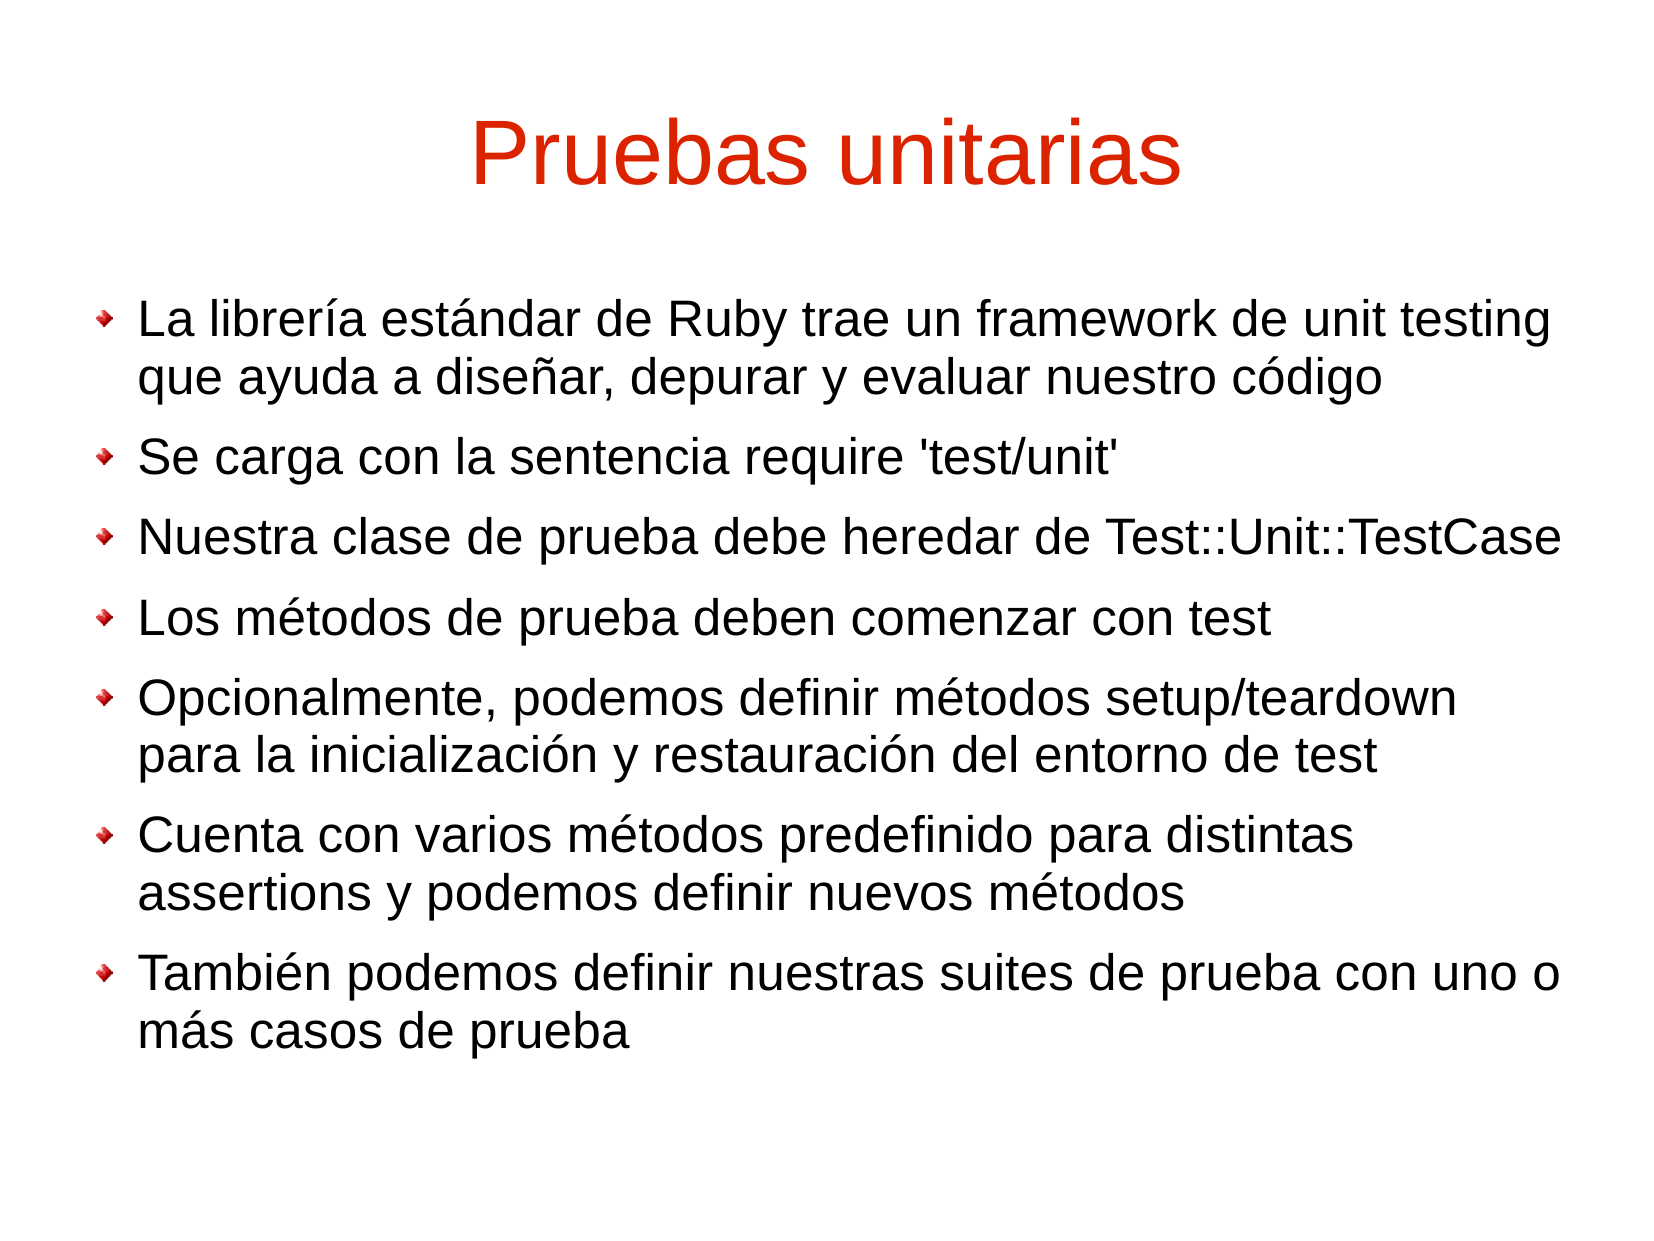

# Pruebas unitarias
La librería estándar de Ruby trae un framework de unit testing que ayuda a diseñar, depurar y evaluar nuestro código
Se carga con la sentencia require 'test/unit'
Nuestra clase de prueba debe heredar de Test::Unit::TestCase
Los métodos de prueba deben comenzar con test
Opcionalmente, podemos definir métodos setup/teardown para la inicialización y restauración del entorno de test
Cuenta con varios métodos predefinido para distintas assertions y podemos definir nuevos métodos
También podemos definir nuestras suites de prueba con uno o más casos de prueba